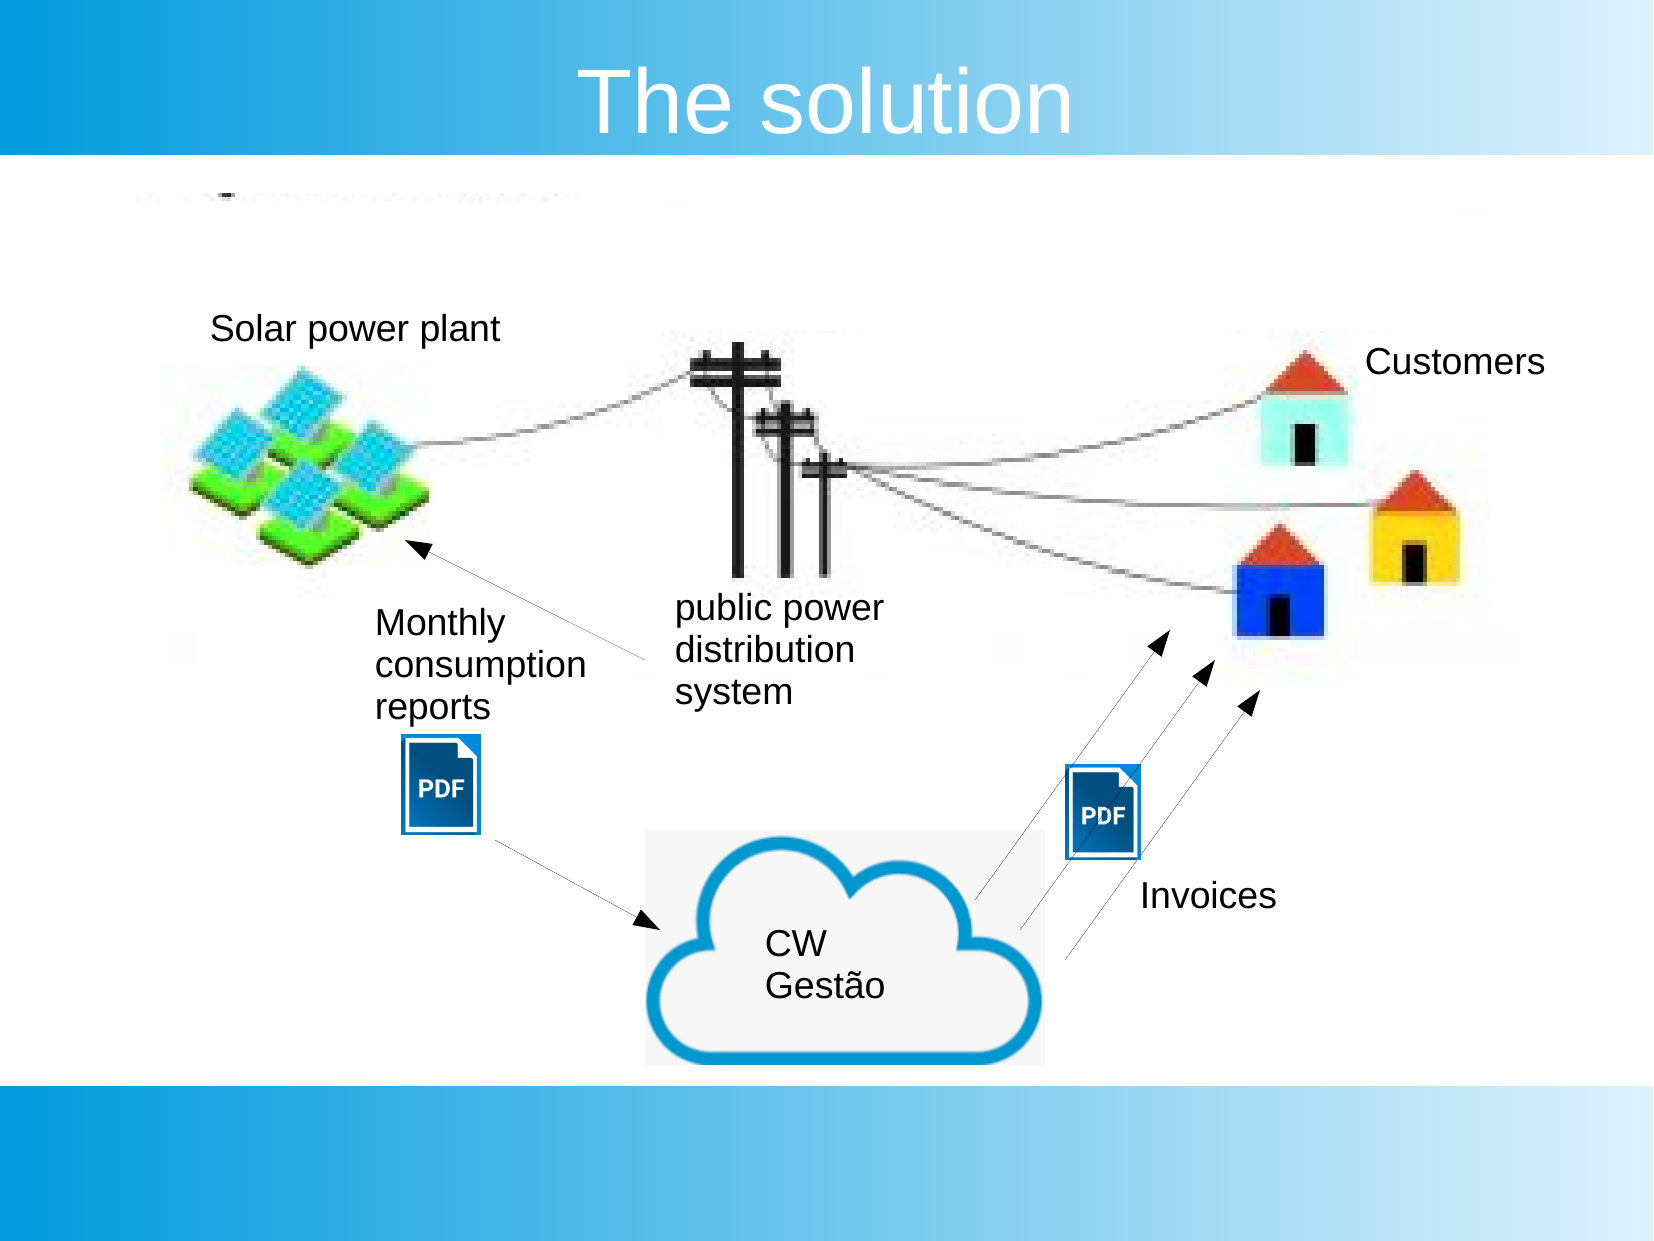

# The solution
Solar power plant
Customers
public power
distribution
system
Monthly consumption
reports
Invoices
CW Gestão